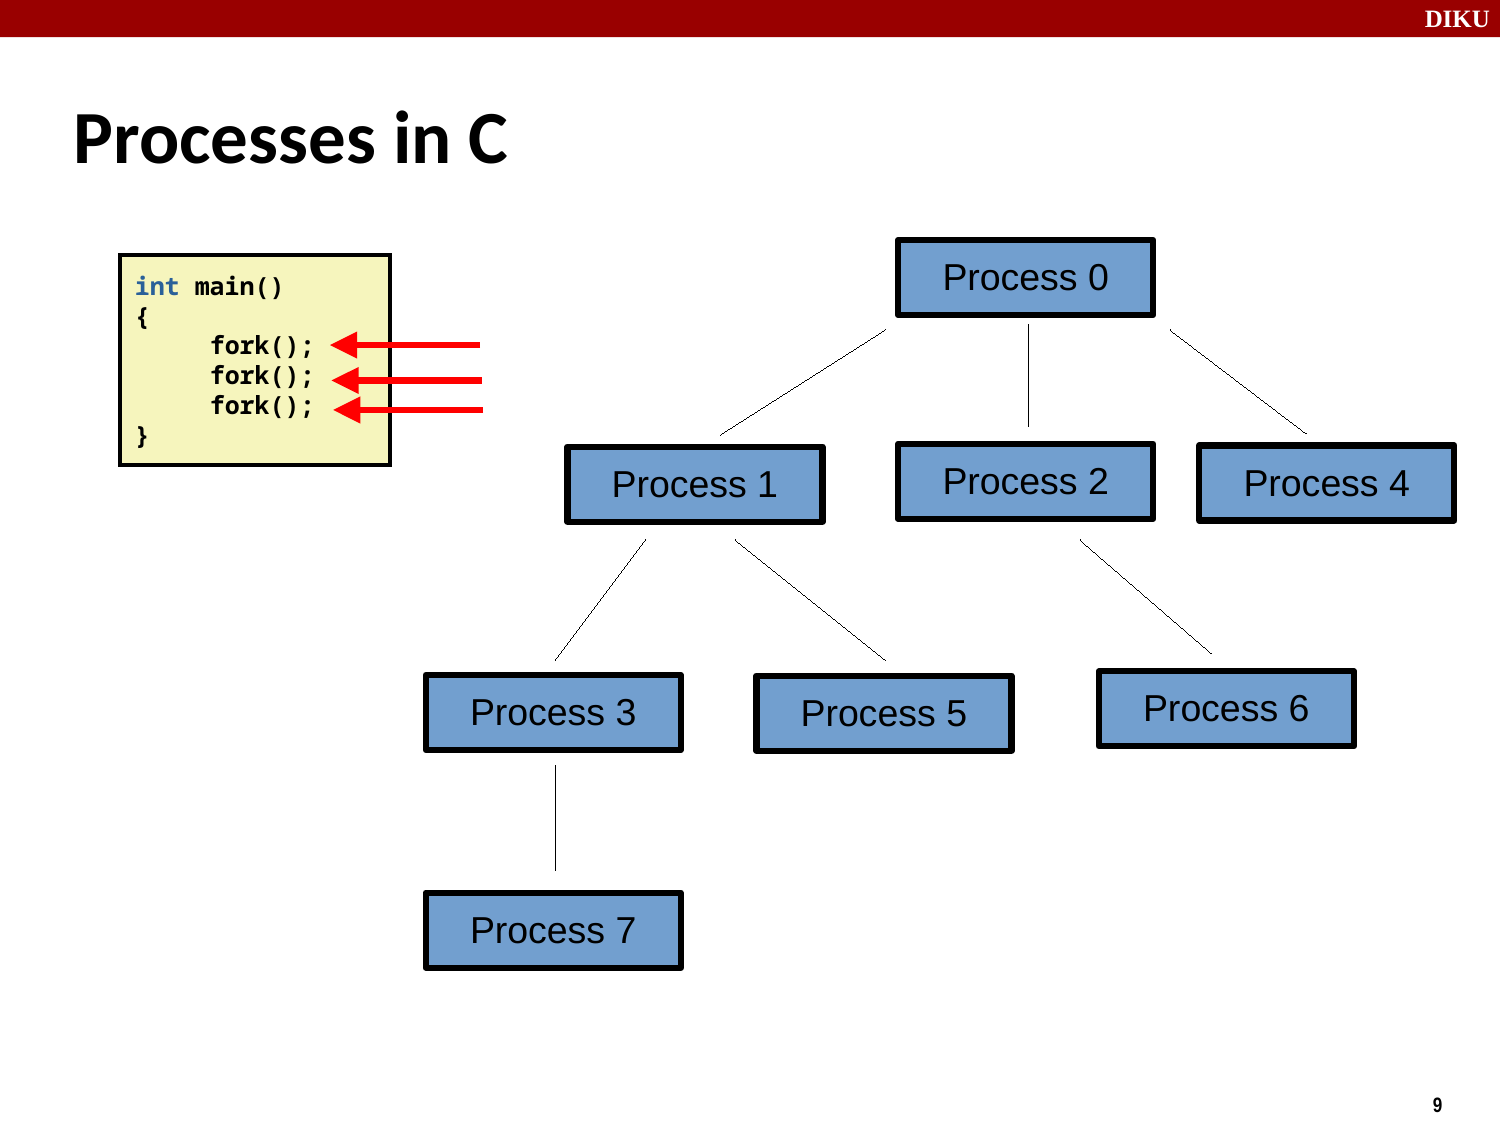

Processes in C
Process 0
int main()
{
	fork();
	fork();
	fork();
}
Process 2
Process 4
Process 1
Process 6
Process 3
Process 5
Process 7